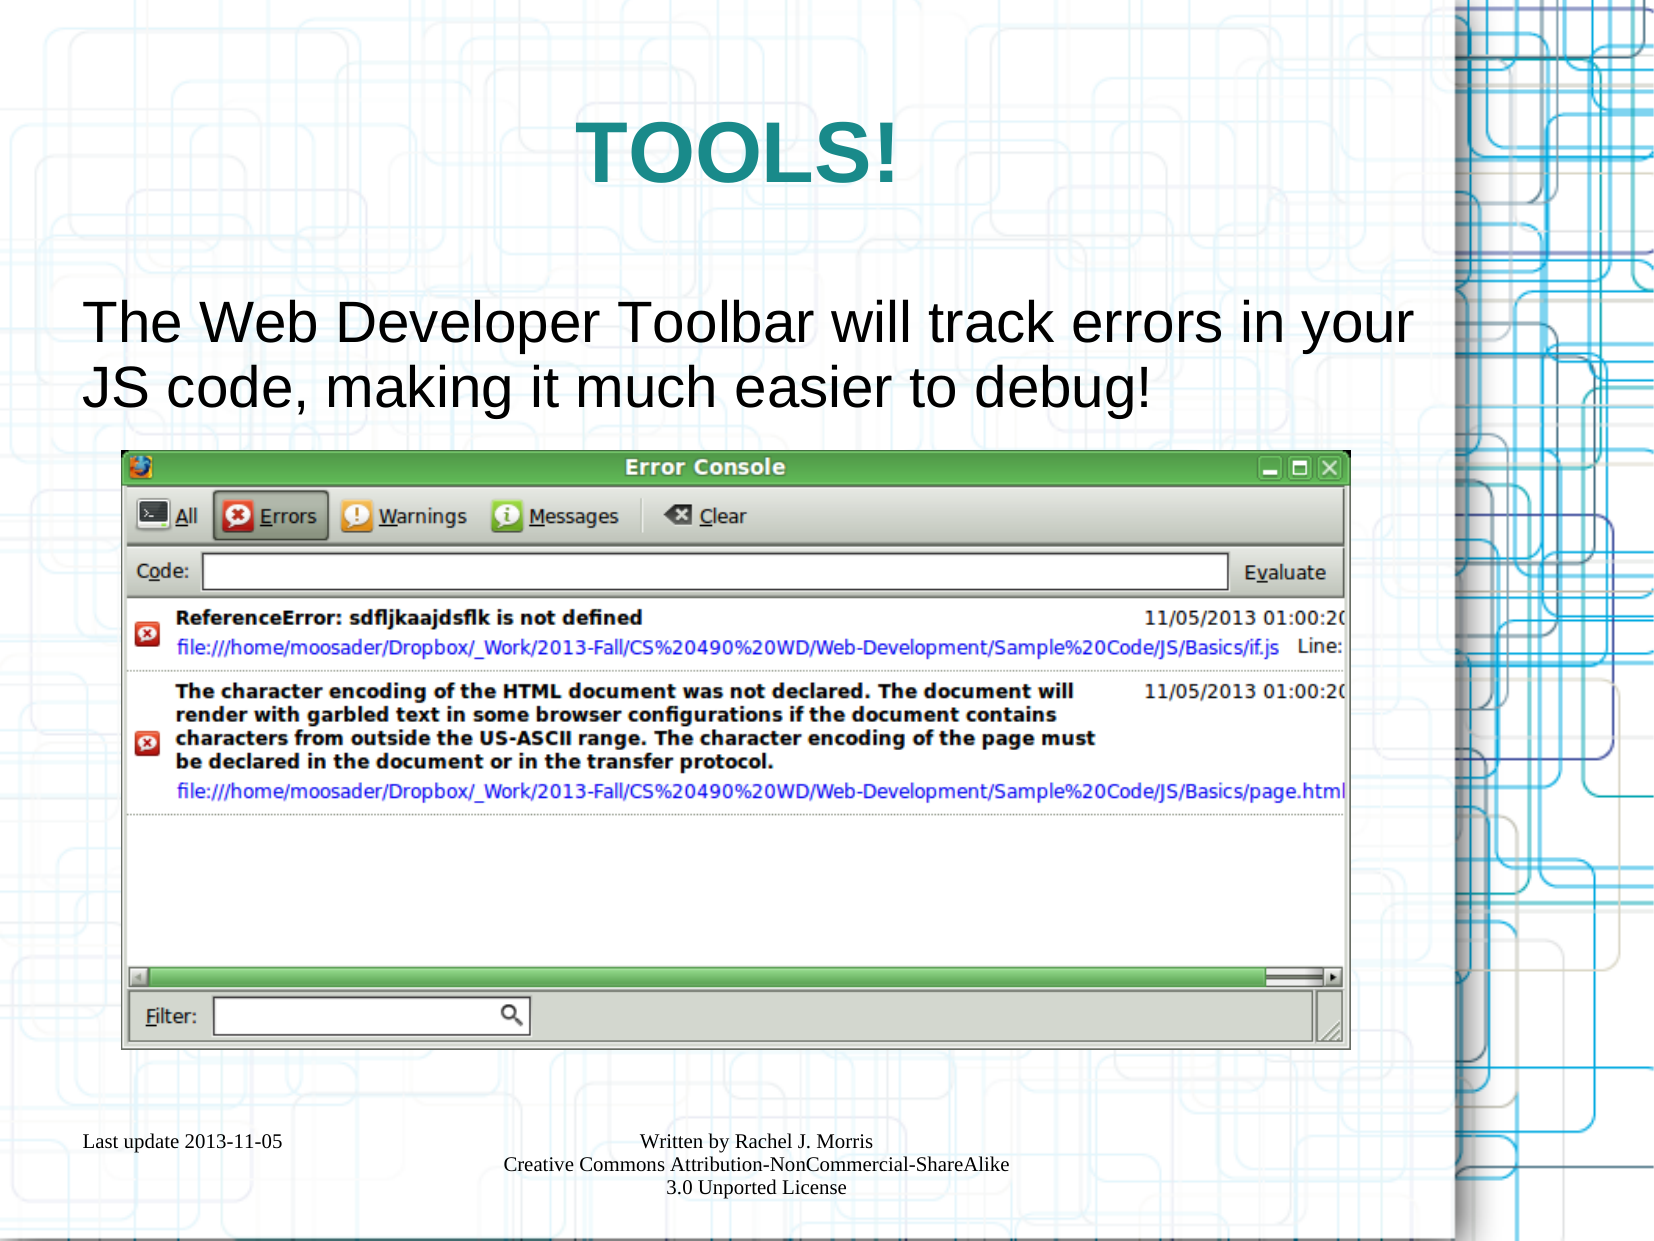

# TOOLS!
The Web Developer Toolbar will track errors in your JS code, making it much easier to debug!